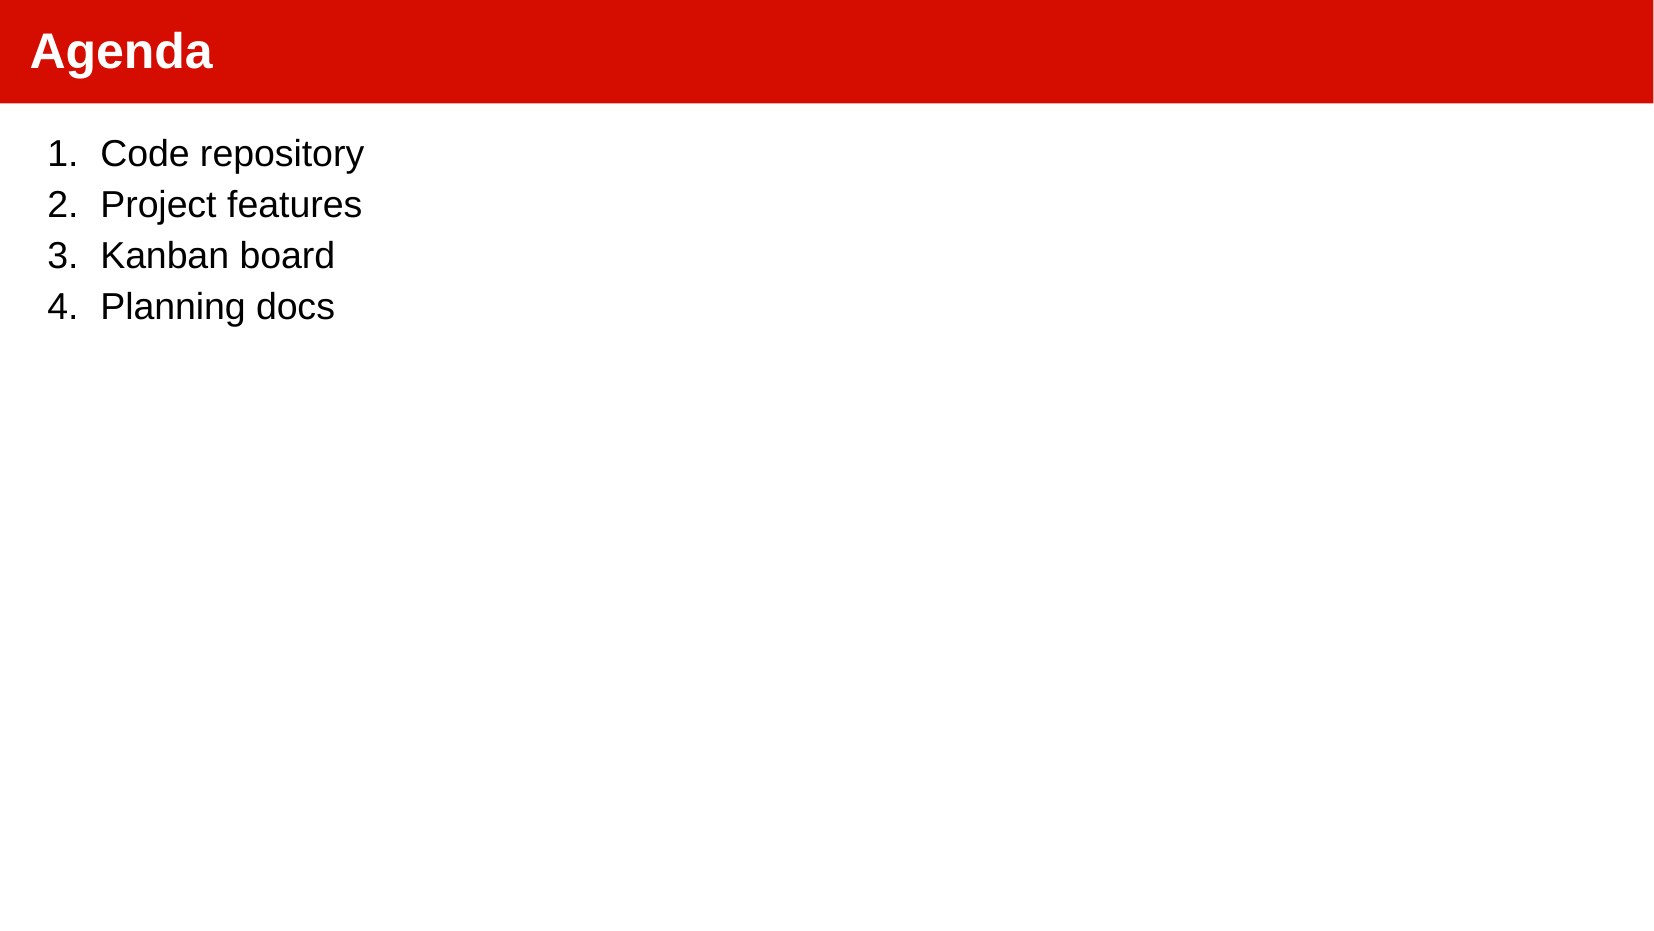

# Agenda
Code repository
Project features
Kanban board
Planning docs